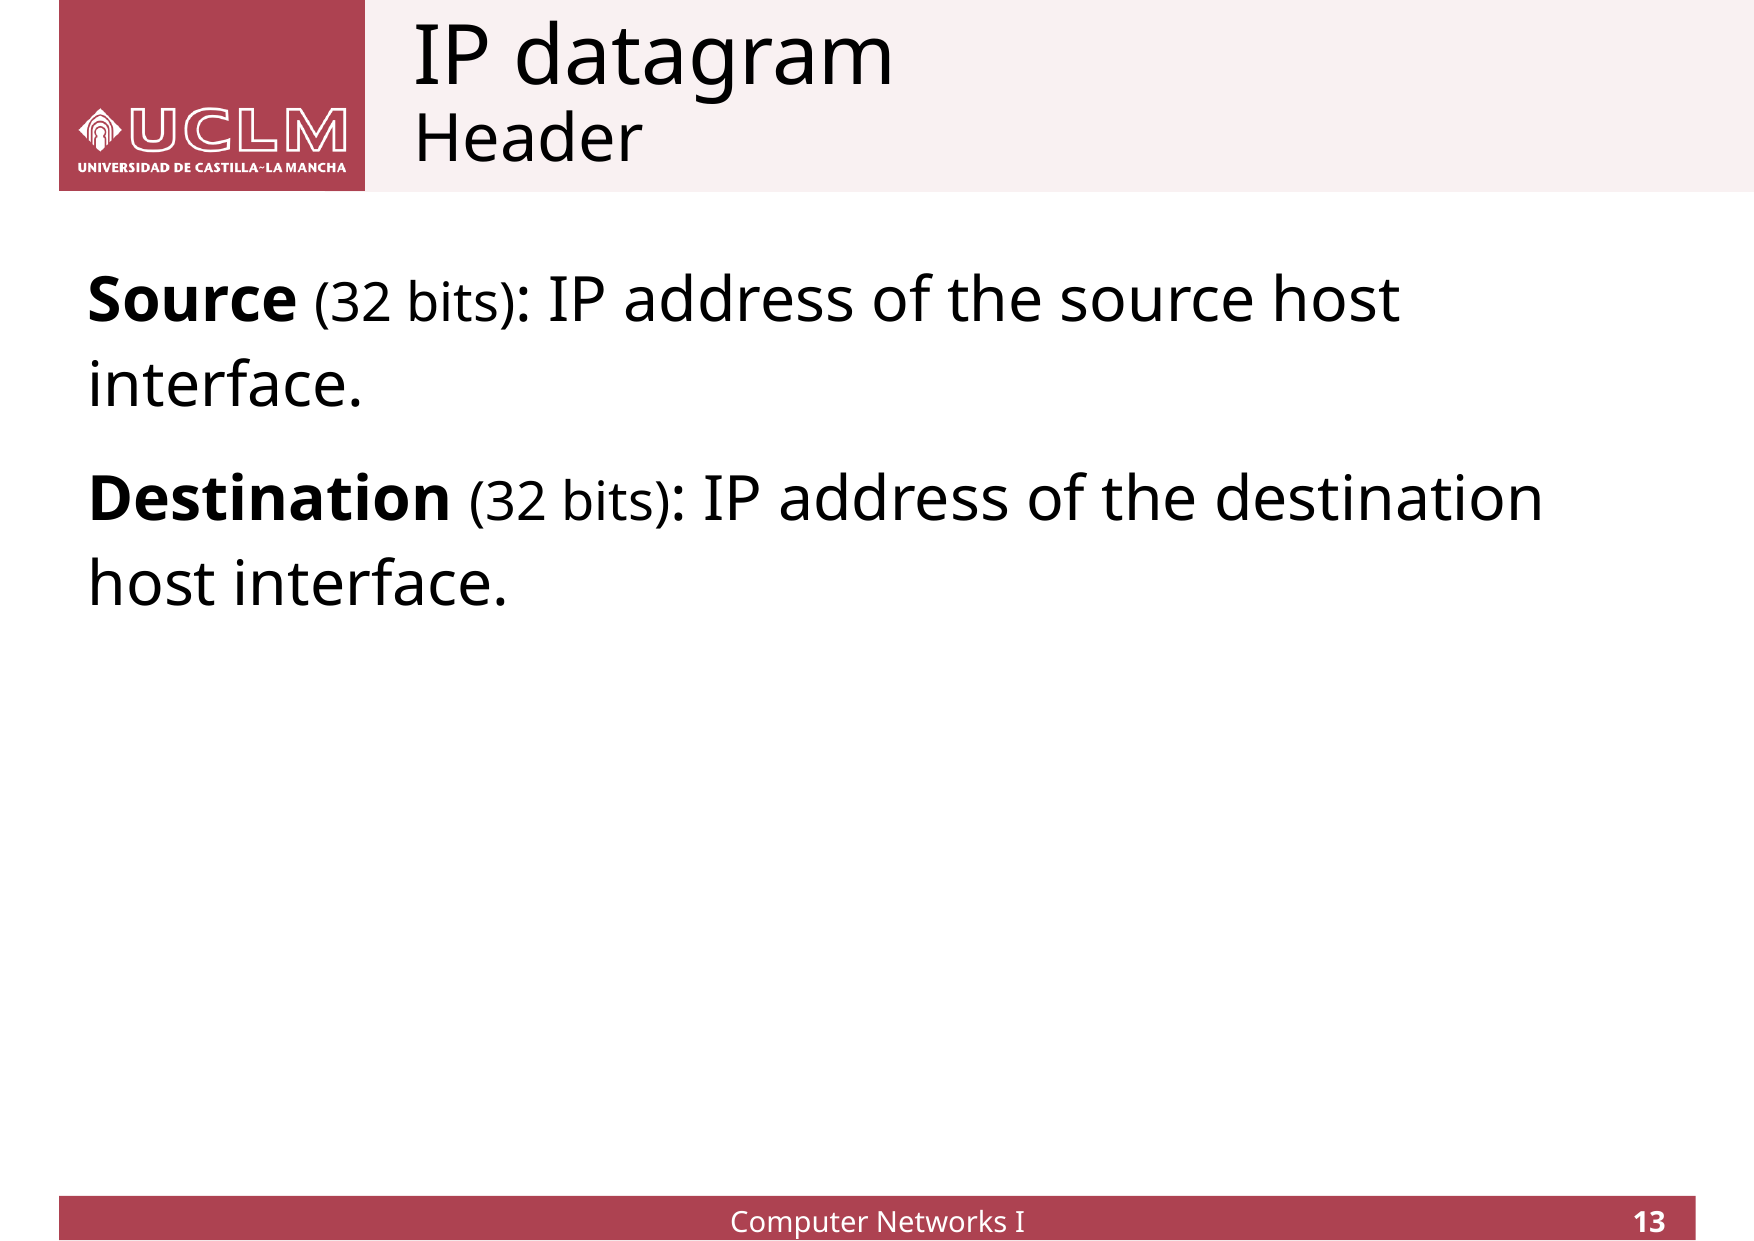

IP datagram
Header
# Source (32 bits): IP address of the source host interface.
Destination (32 bits): IP address of the destination host interface.
Computer Networks I
13